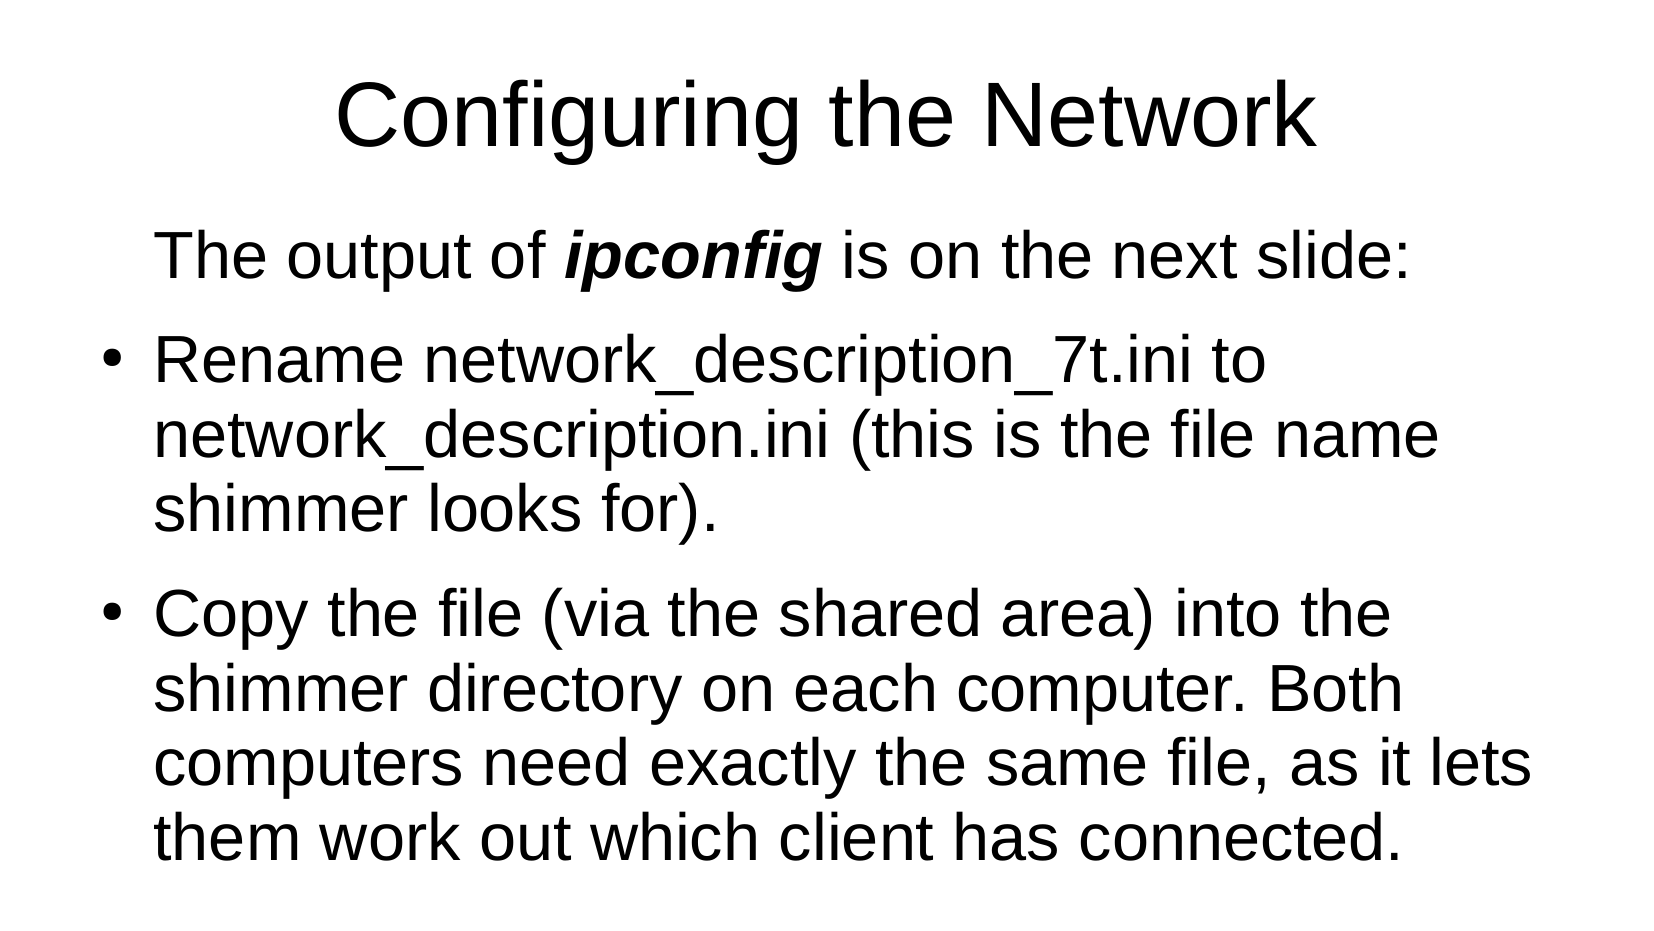

# Configuring the Network
The output of ipconfig is on the next slide:
Rename network_description_7t.ini to network_description.ini (this is the file name shimmer looks for).
Copy the file (via the shared area) into the shimmer directory on each computer. Both computers need exactly the same file, as it lets them work out which client has connected.